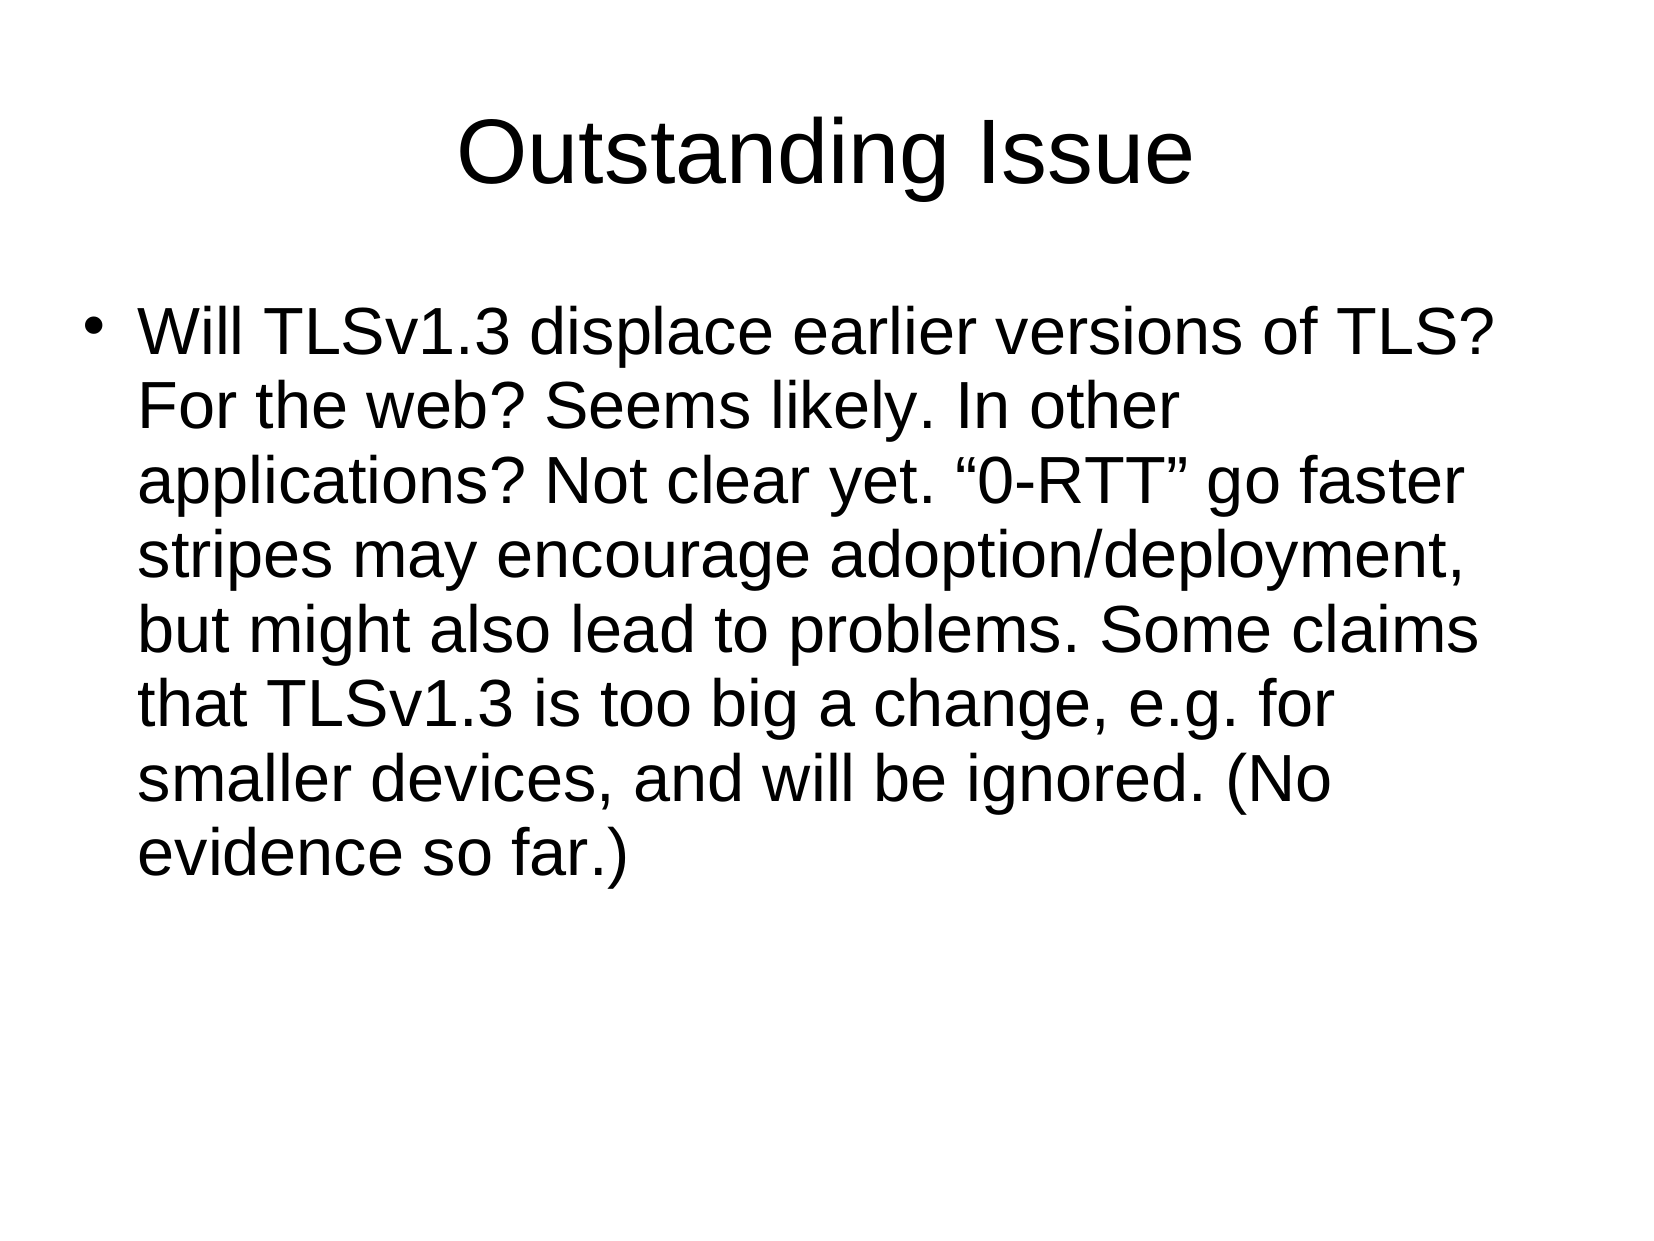

# Outstanding Issue
Will TLSv1.3 displace earlier versions of TLS? For the web? Seems likely. In other applications? Not clear yet. “0-RTT” go faster stripes may encourage adoption/deployment, but might also lead to problems. Some claims that TLSv1.3 is too big a change, e.g. for smaller devices, and will be ignored. (No evidence so far.)